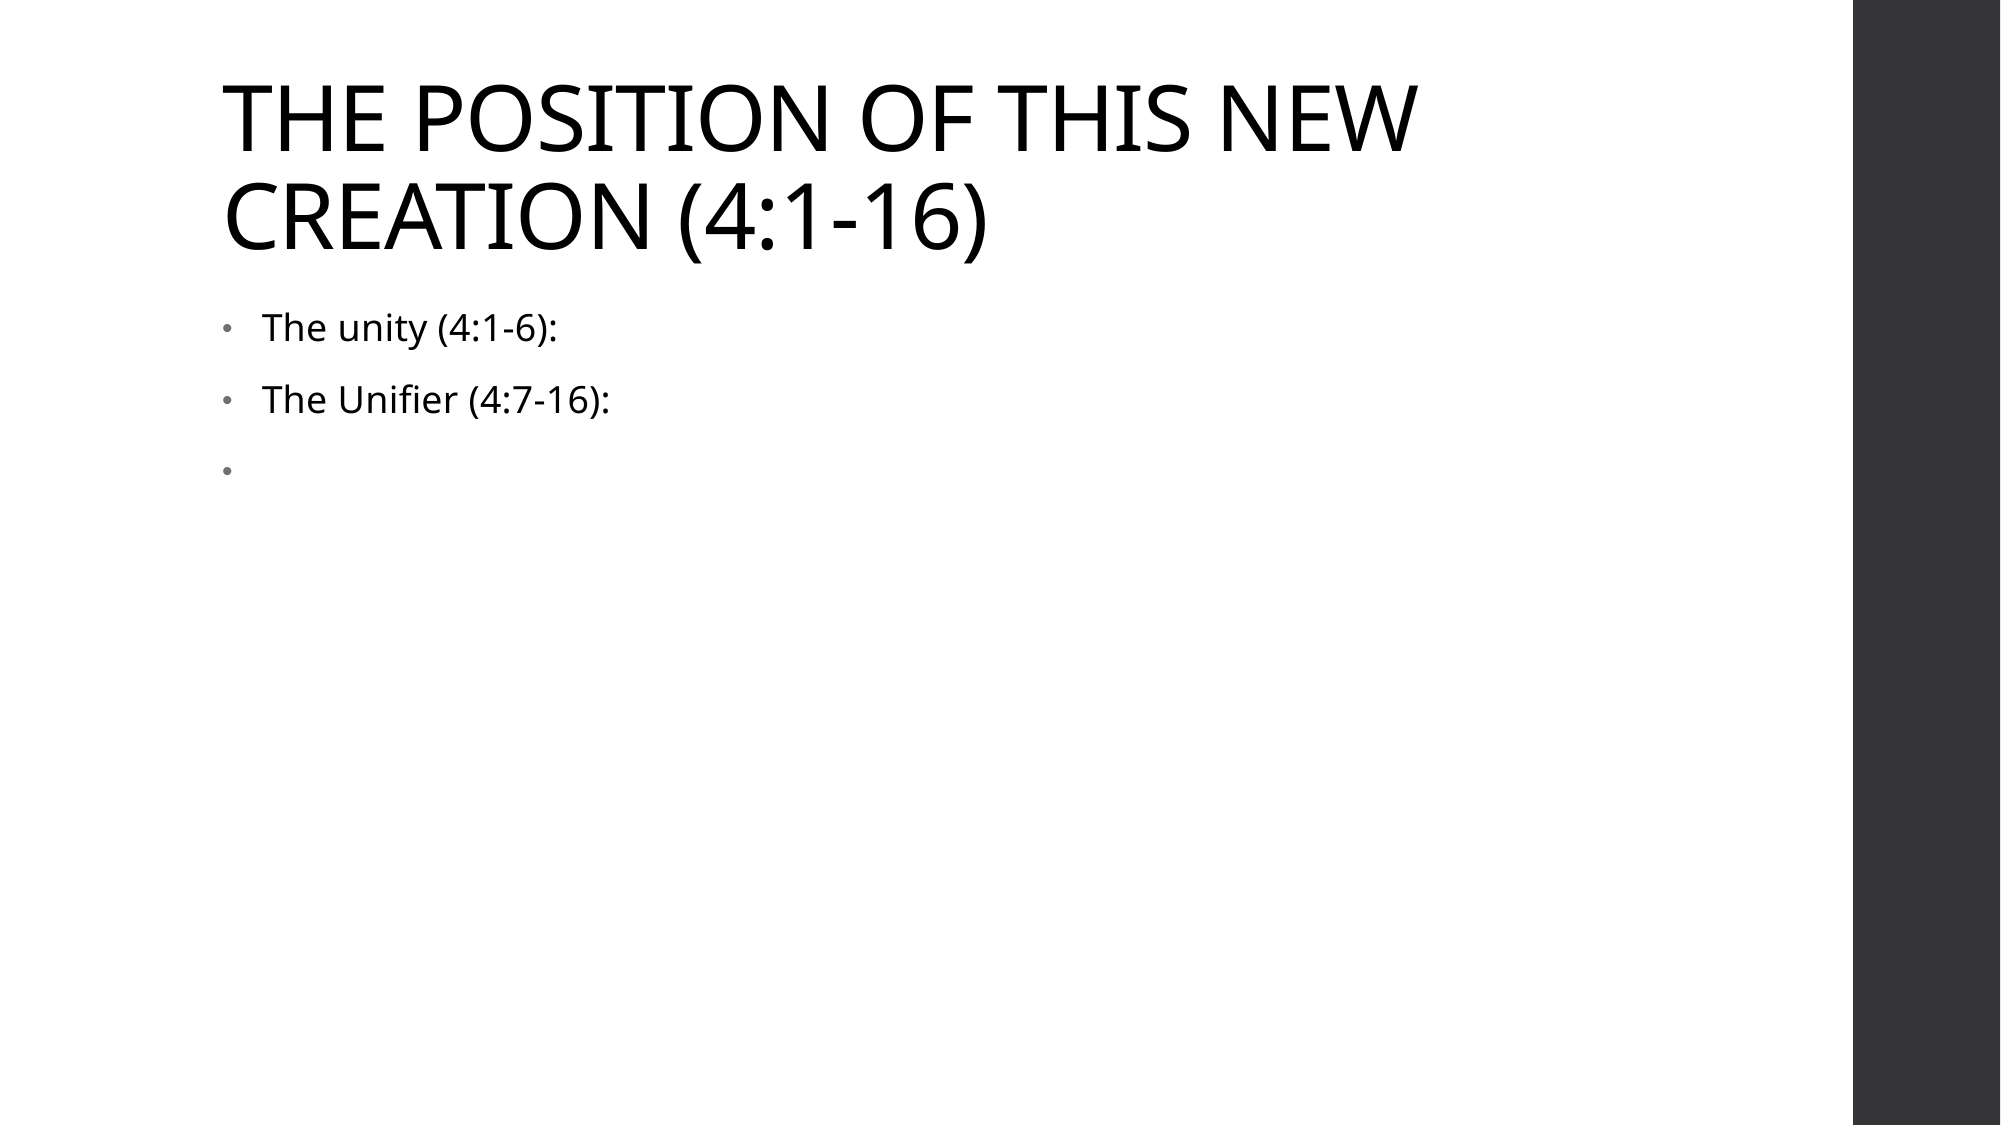

# THE POSITION OF THIS NEW CREATION (4:1-16)
 The unity (4:1-6):
 The Unifier (4:7-16):